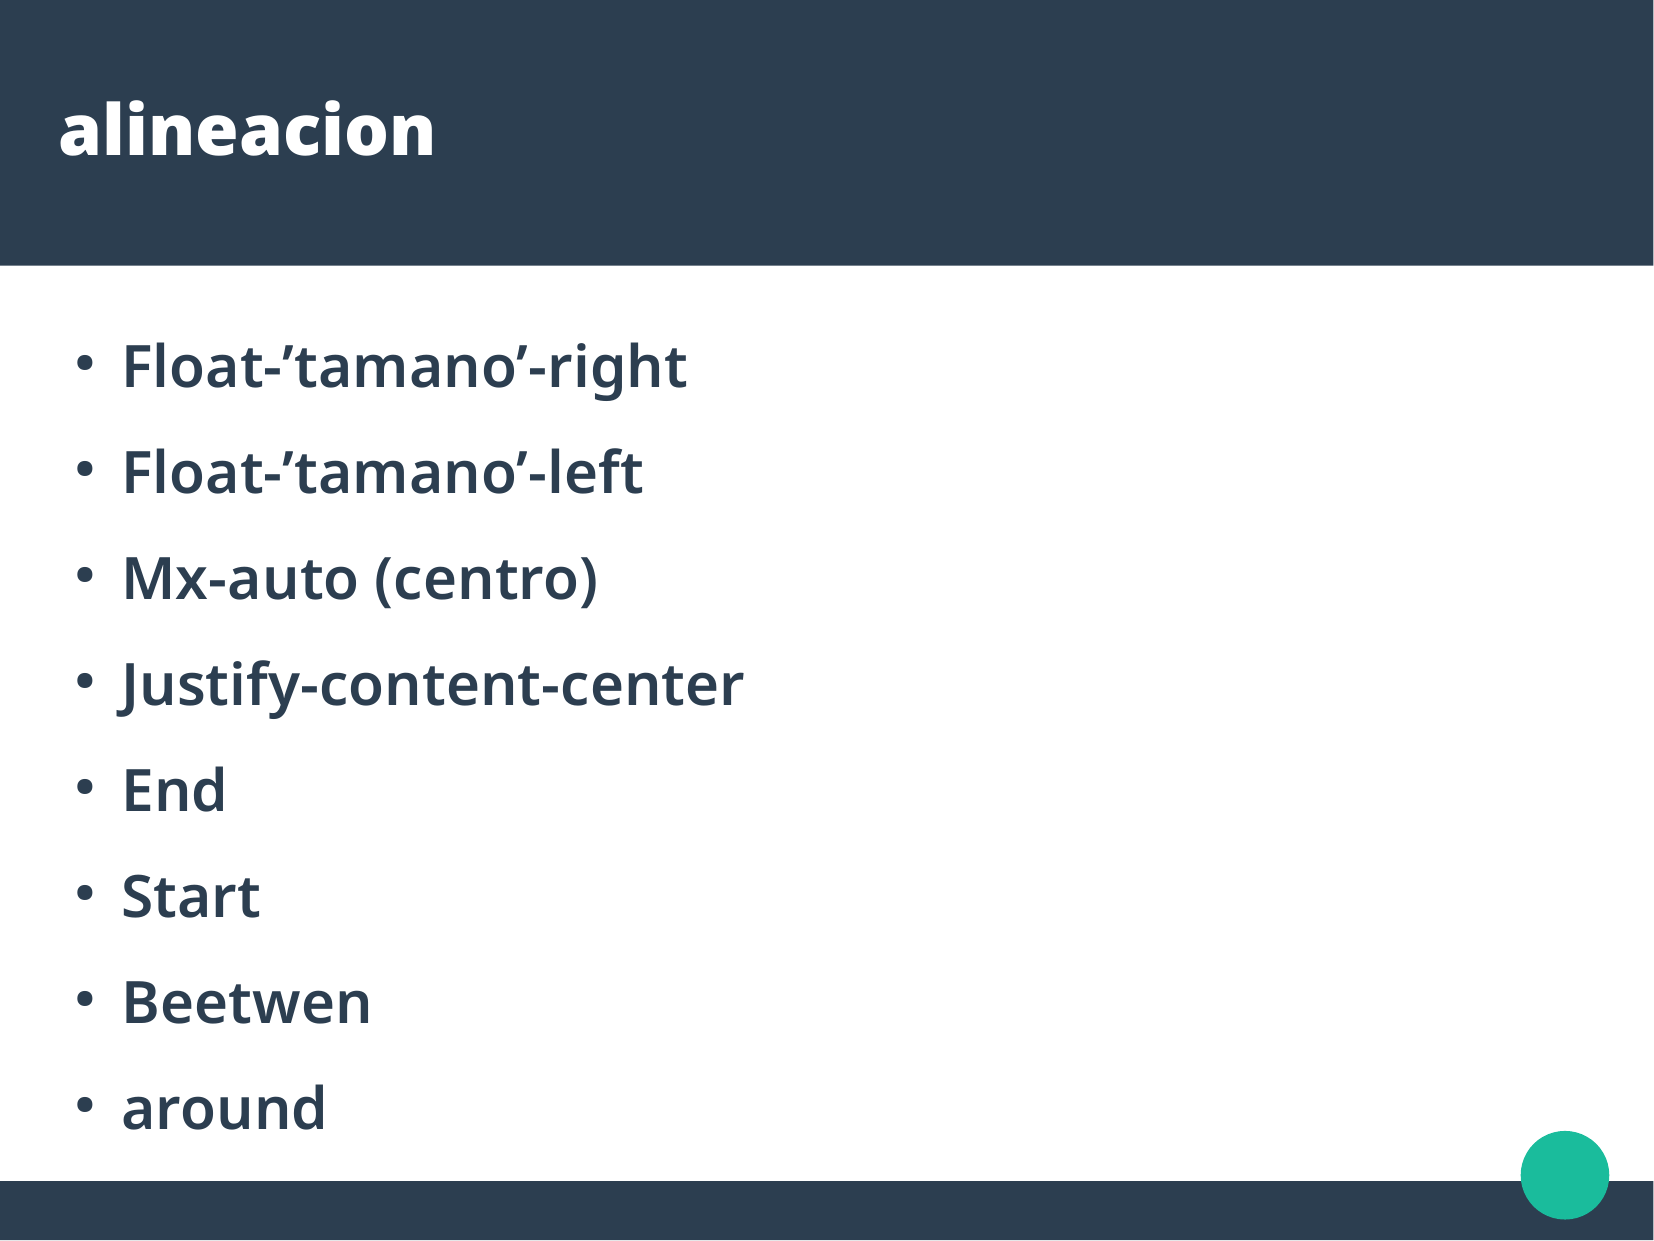

# alineacion
Float-’tamano’-right
Float-’tamano’-left
Mx-auto (centro)
Justify-content-center
End
Start
Beetwen
around